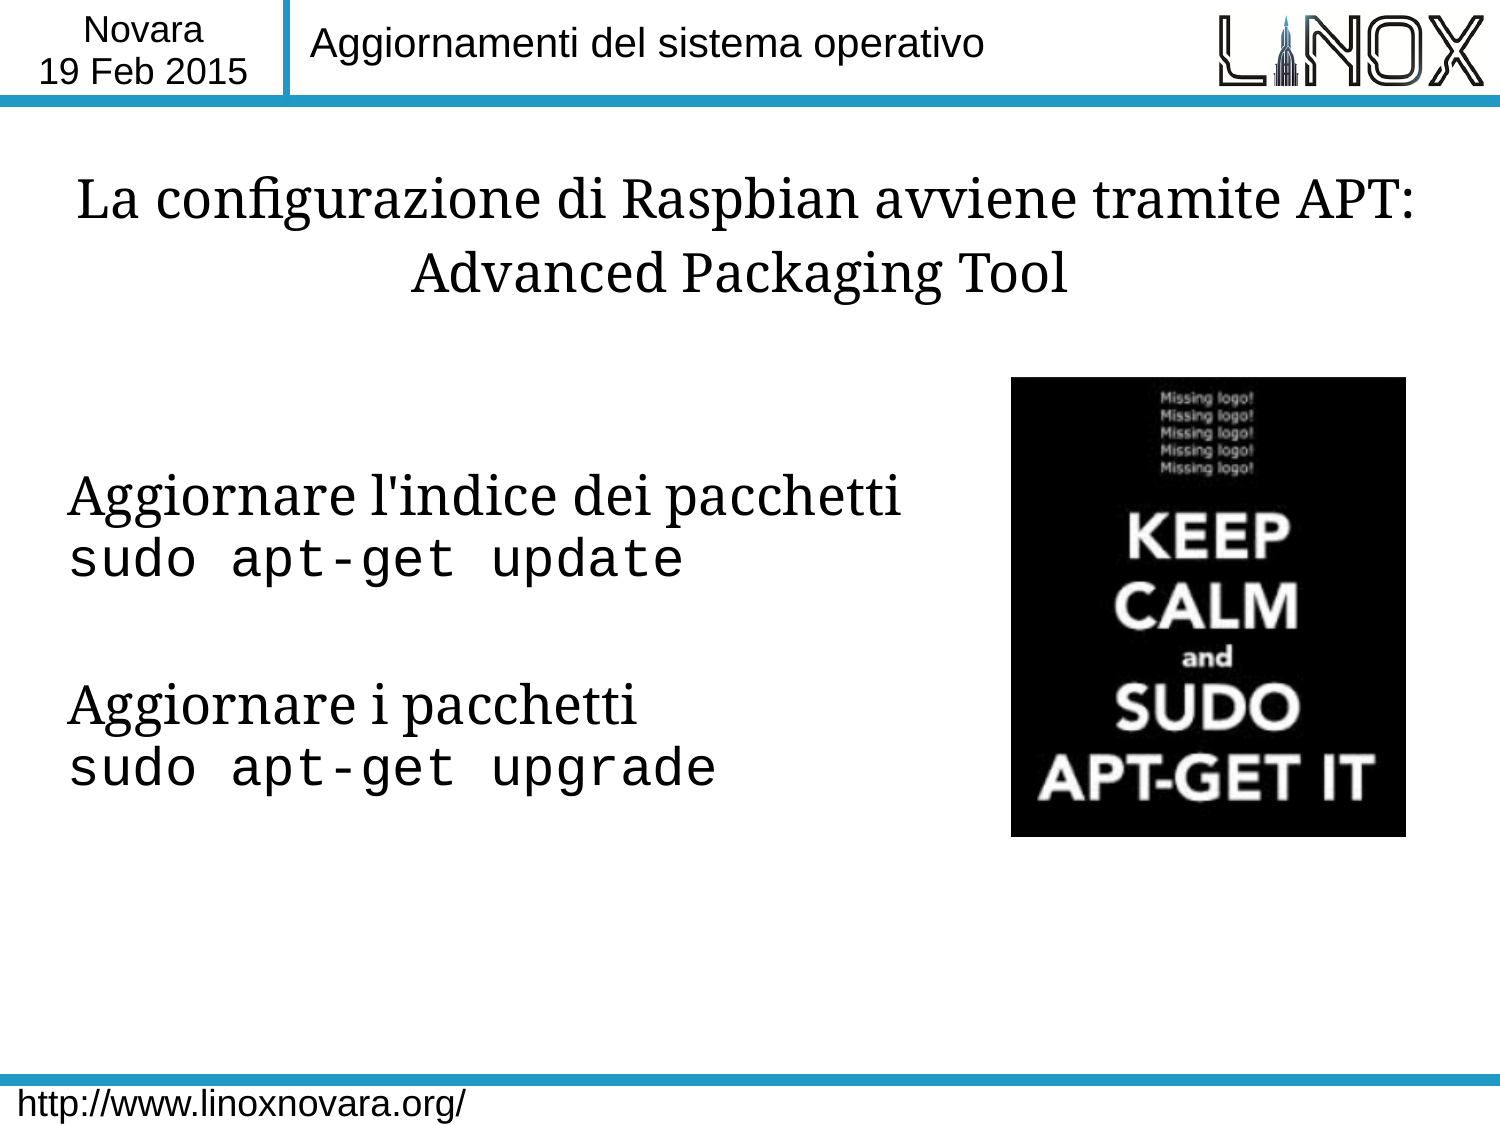

# Aggiornamenti del sistema operativo
La configurazione di Raspbian avviene tramite APT: Advanced Packaging Tool
Aggiornare l'indice dei pacchetti
sudo apt-get update
Aggiornare i pacchetti
sudo apt-get upgrade